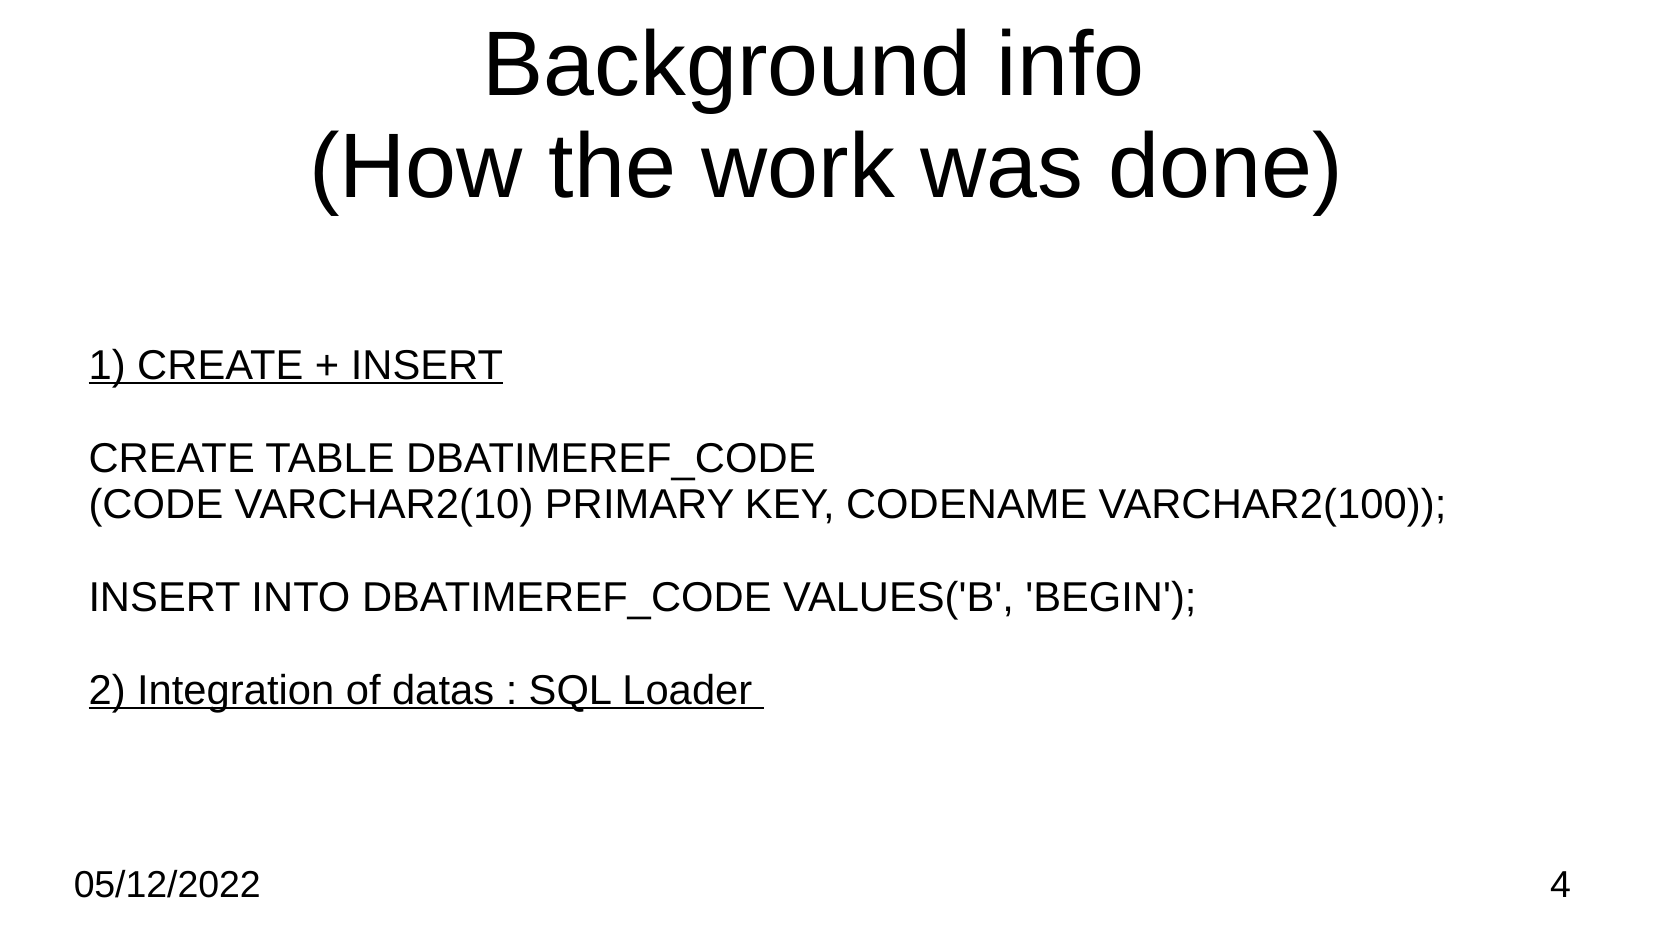

# Background info (How the work was done)
1) CREATE + INSERT
CREATE TABLE DBATIMEREF_CODE
(CODE VARCHAR2(10) PRIMARY KEY, CODENAME VARCHAR2(100));
INSERT INTO DBATIMEREF_CODE VALUES('B', 'BEGIN');
2) Integration of datas : SQL Loader
05/12/2022
4